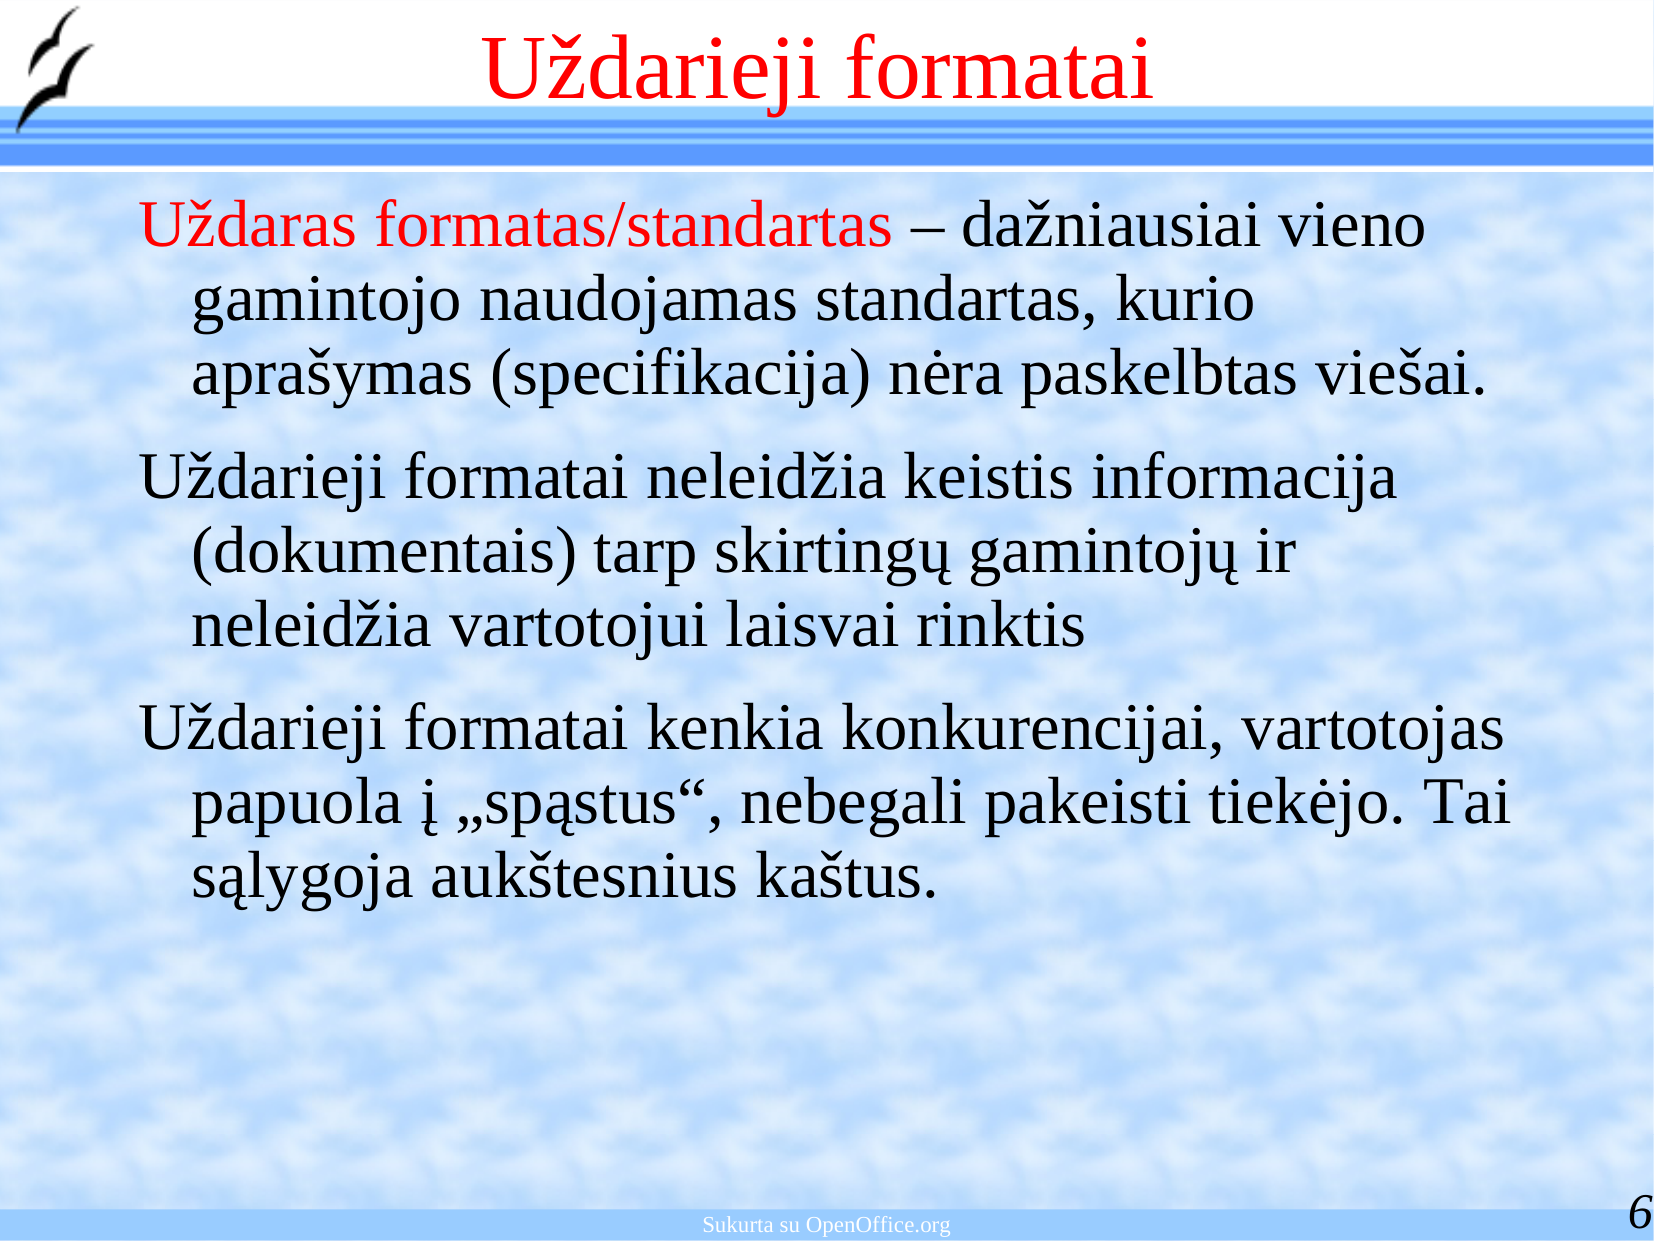

# Uždarieji formatai
Uždaras formatas/standartas – dažniausiai vieno gamintojo naudojamas standartas, kurio aprašymas (specifikacija) nėra paskelbtas viešai.
Uždarieji formatai neleidžia keistis informacija (dokumentais) tarp skirtingų gamintojų ir neleidžia vartotojui laisvai rinktis
Uždarieji formatai kenkia konkurencijai, vartotojas papuola į „spąstus“, nebegali pakeisti tiekėjo. Tai sąlygoja aukštesnius kaštus.